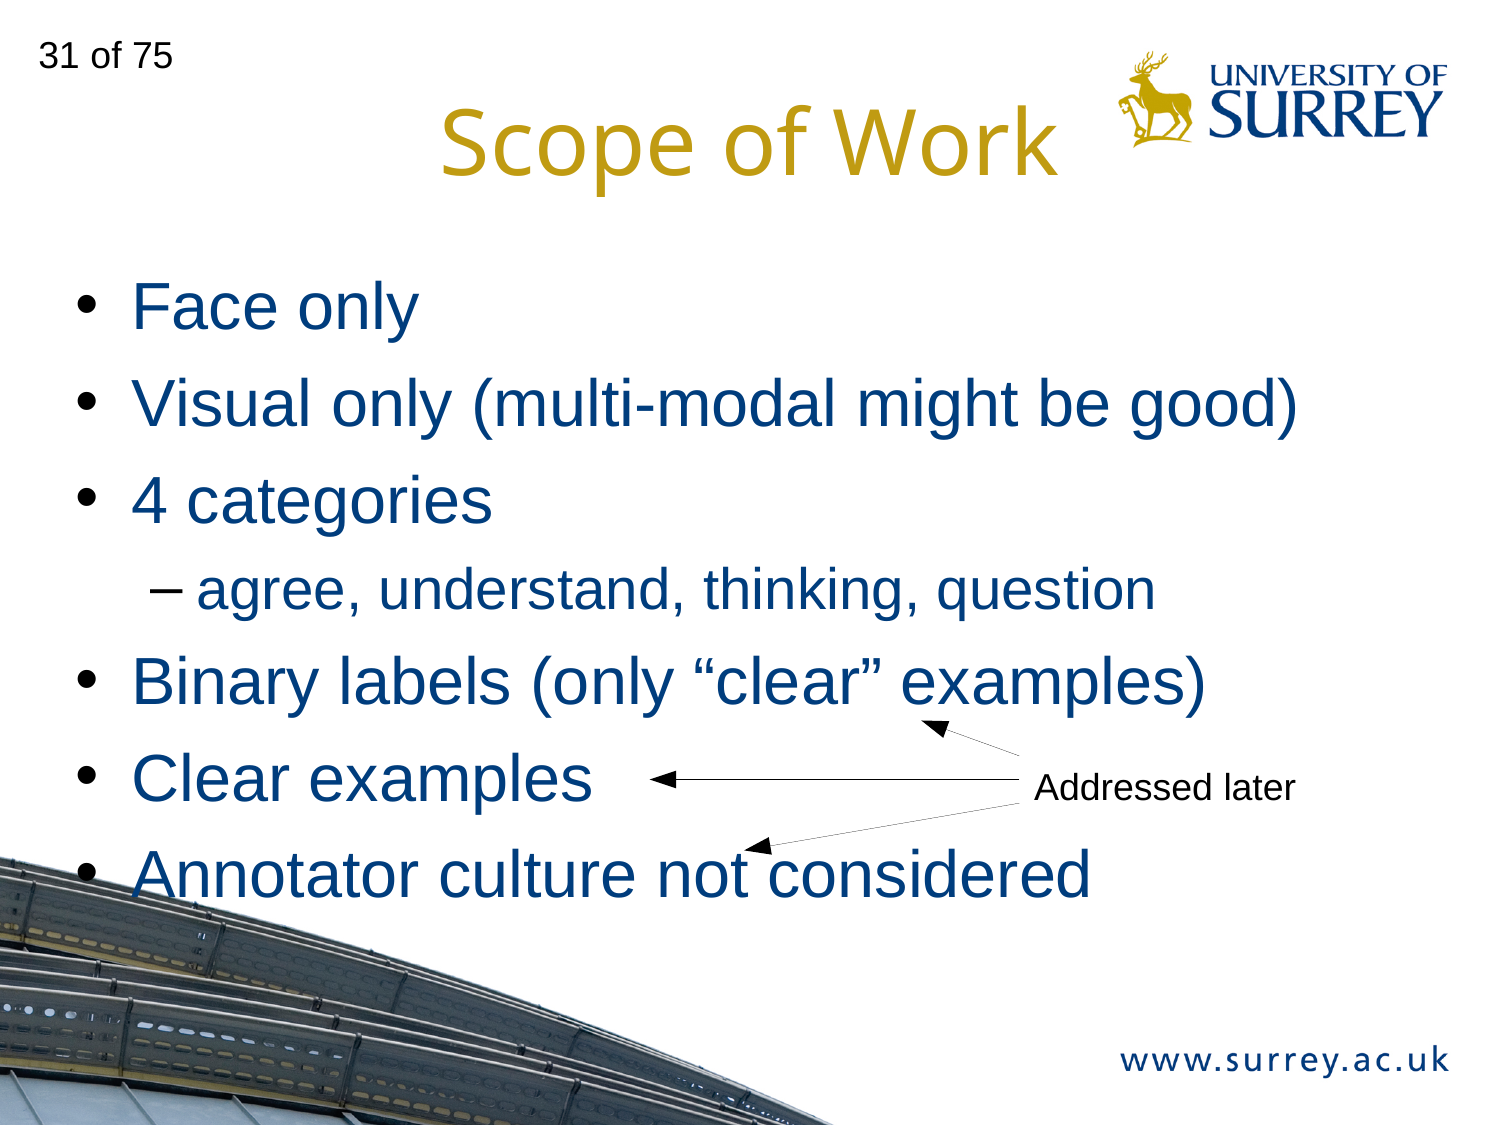

# Scope of Work
Face only
Visual only (multi-modal might be good)
4 categories
agree, understand, thinking, question
Binary labels (only “clear” examples)
Clear examples
Annotator culture not considered
Addressed later